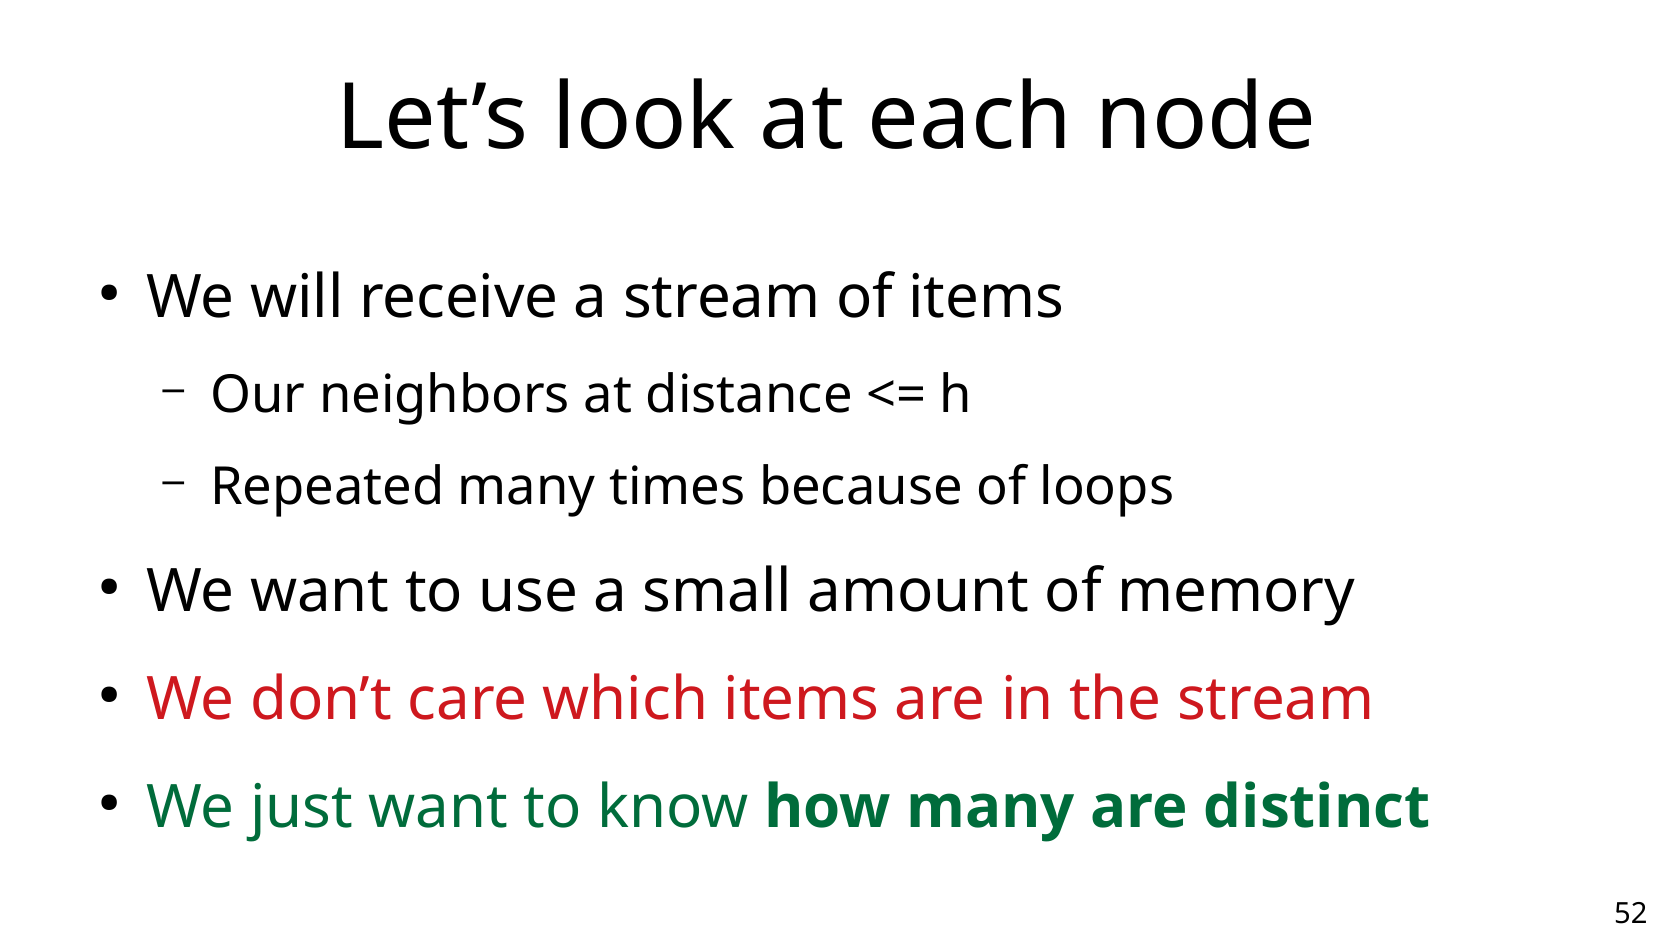

# Let’s look at each node
We will receive a stream of items
Our neighbors at distance <= h
Repeated many times because of loops
We want to use a small amount of memory
We don’t care which items are in the stream
We just want to know how many are distinct
52